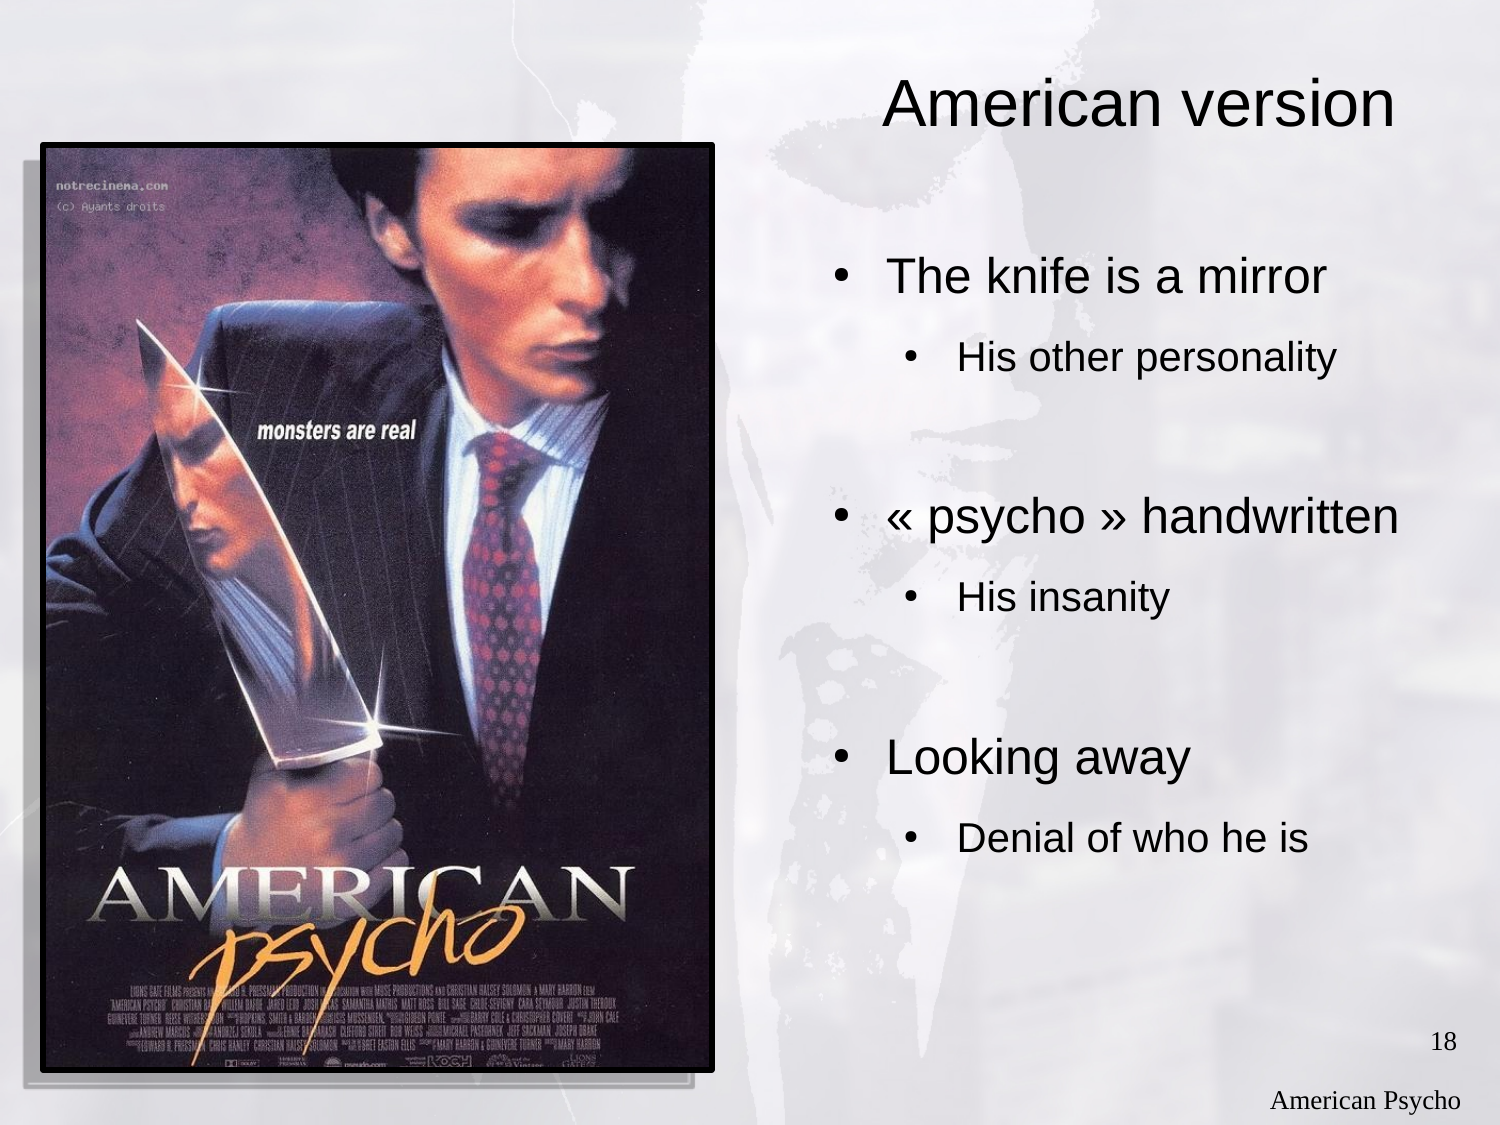

# American version
The knife is a mirror
His other personality
« psycho » handwritten
His insanity
Looking away
Denial of who he is
American Psycho
18